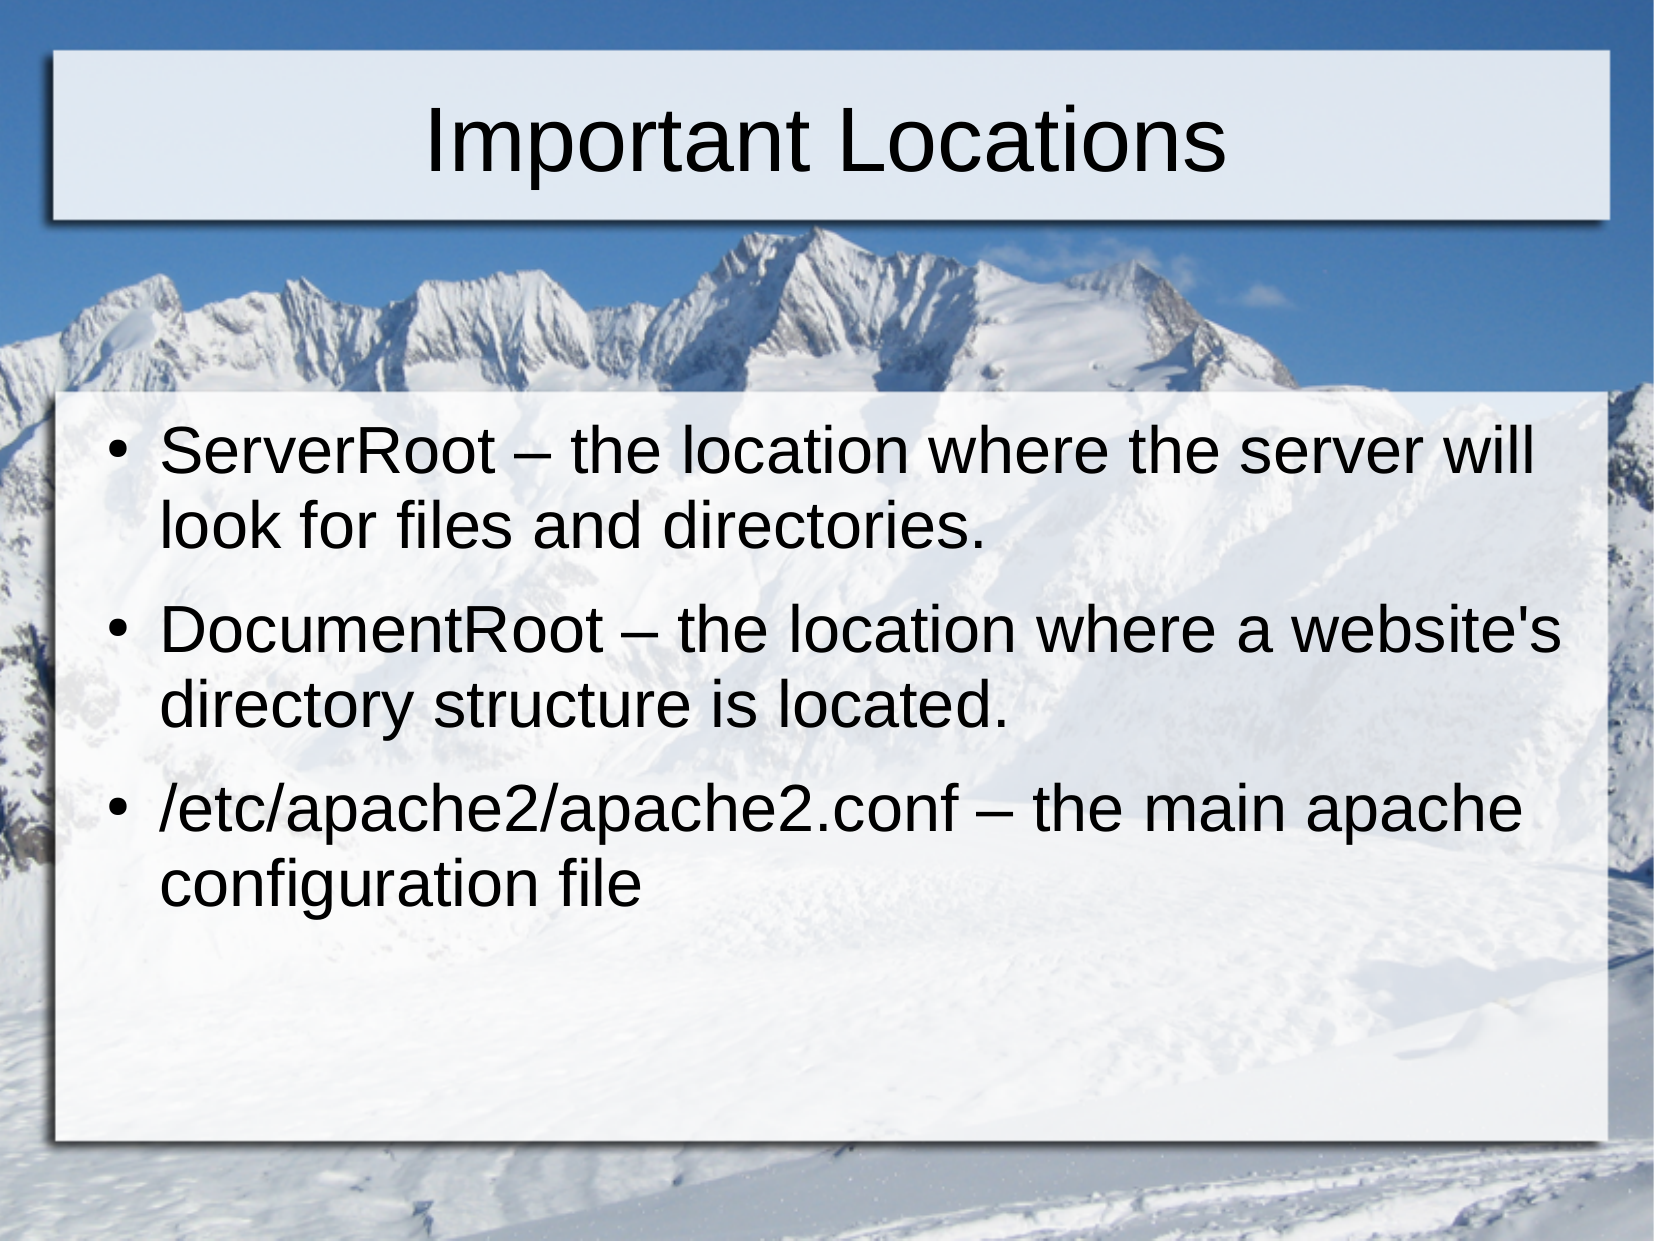

# Important Locations
ServerRoot – the location where the server will look for files and directories.
DocumentRoot – the location where a website's directory structure is located.
/etc/apache2/apache2.conf – the main apache configuration file